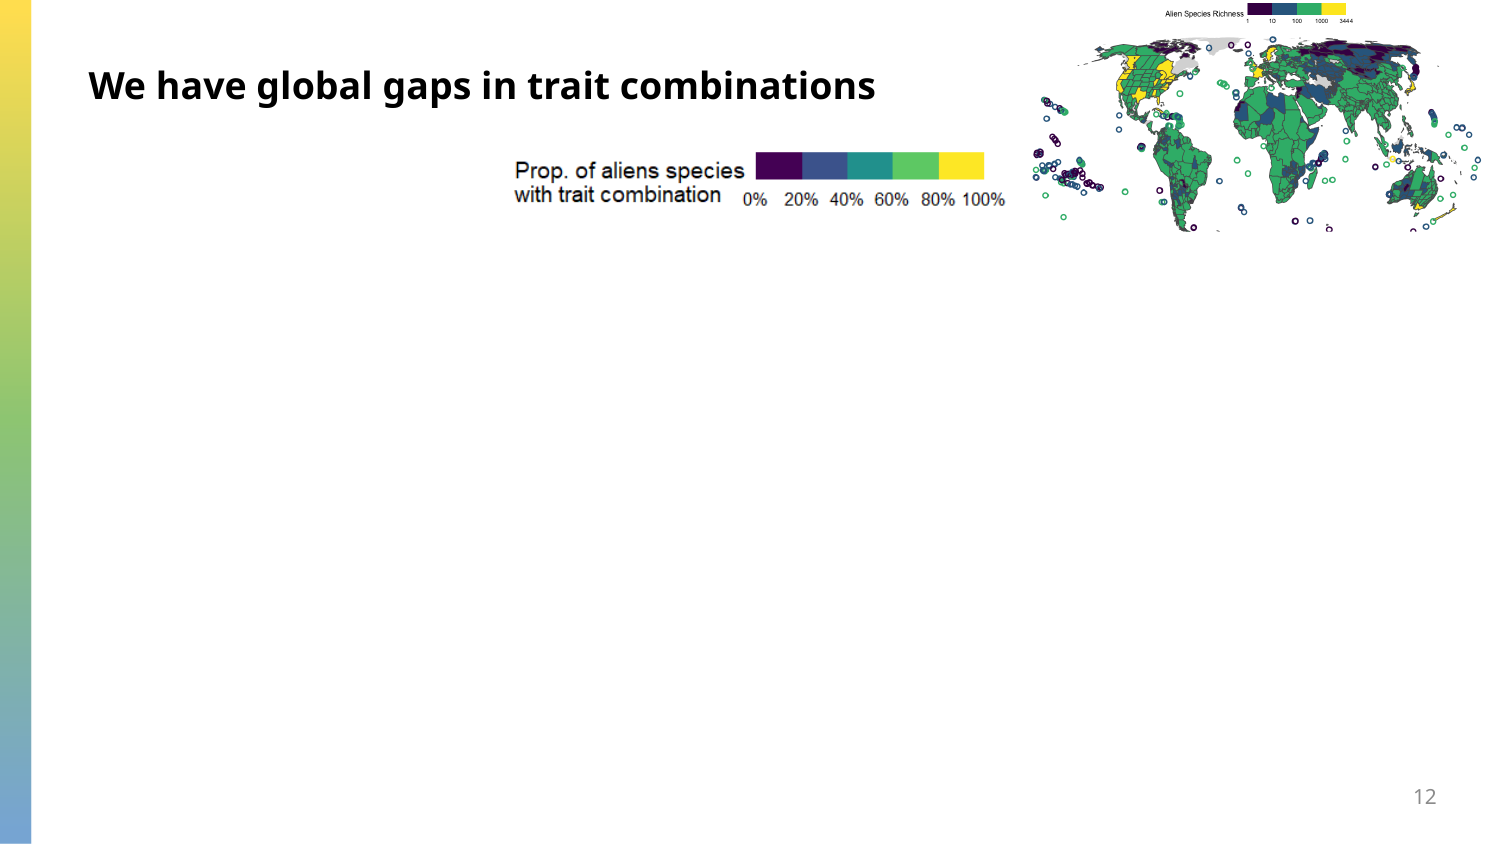

We have global gaps in trait combinations